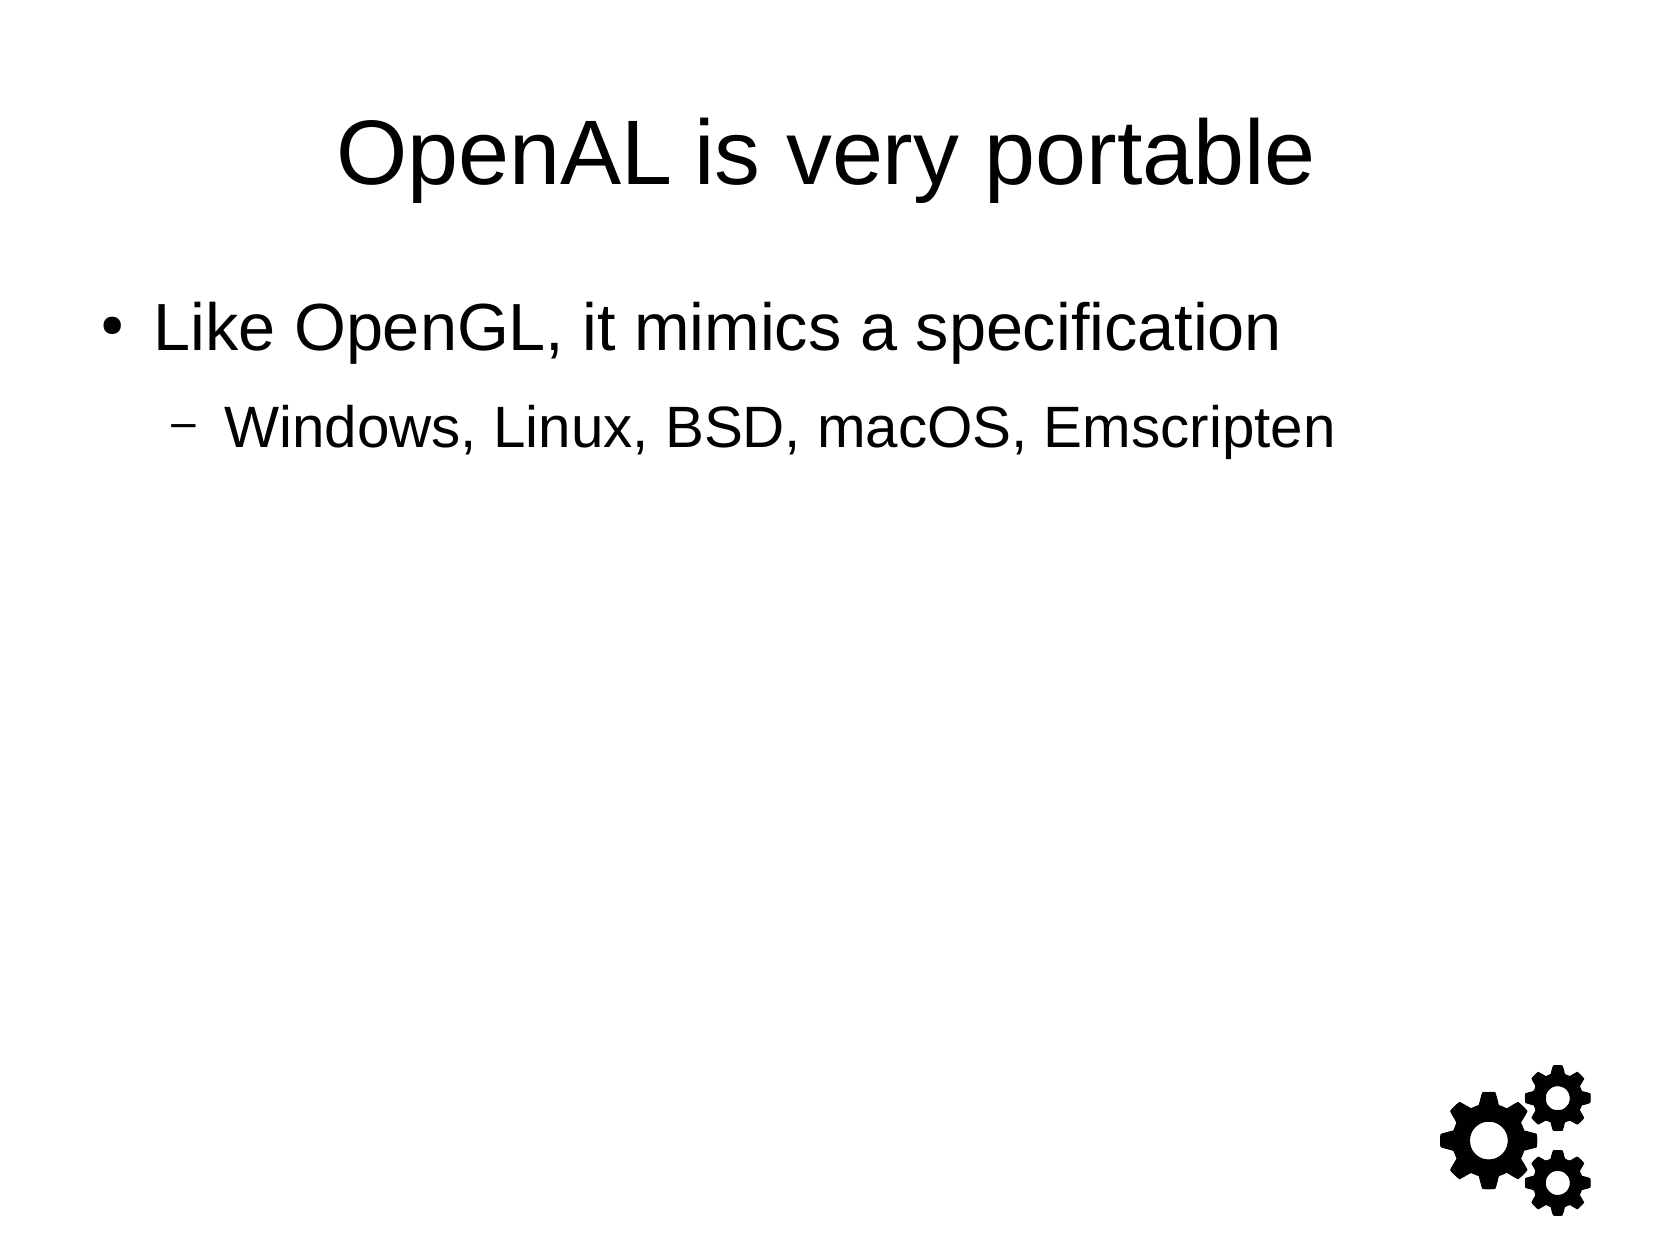

# OpenAL is very portable
Like OpenGL, it mimics a specification
Windows, Linux, BSD, macOS, Emscripten